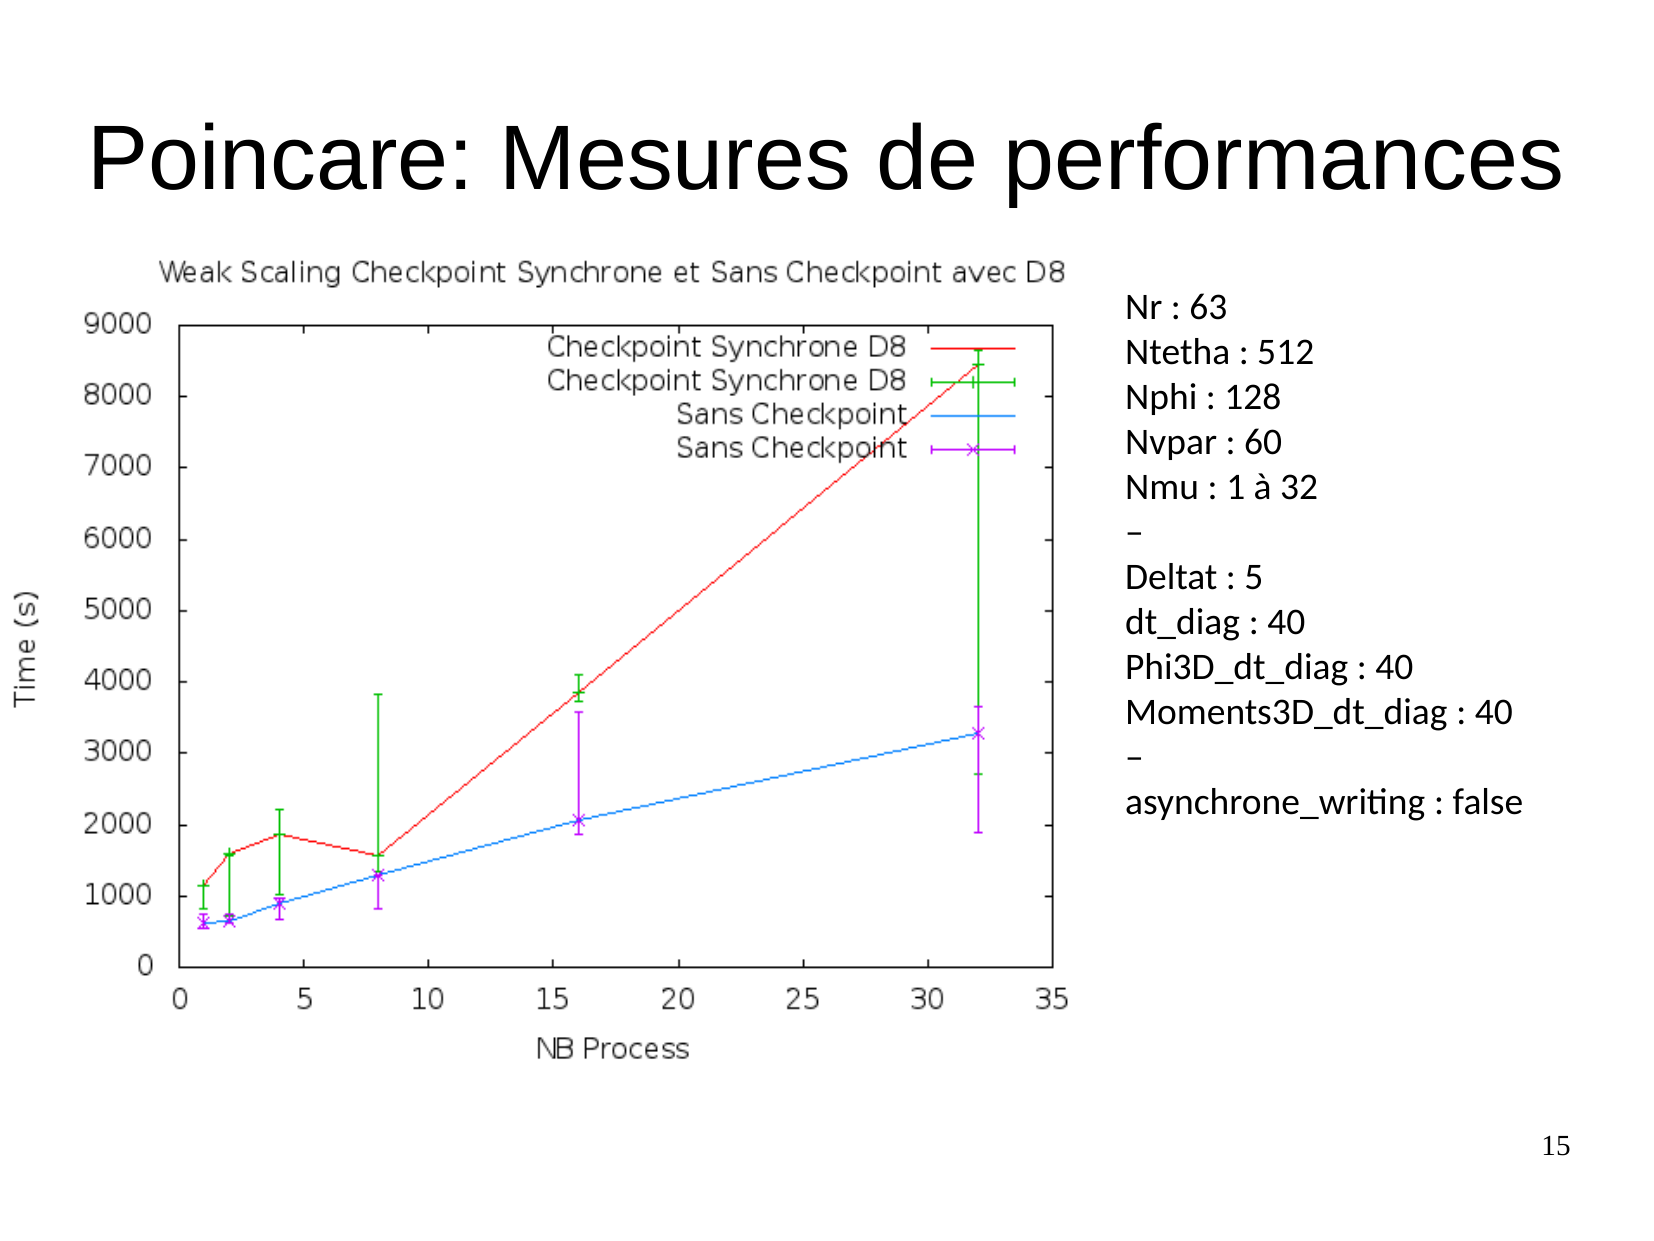

Nr : 63
Ntetha : 512
Nphi : 128
Nvpar : 60
–
Deltat : 5
dt_diag : 40
Phi3D_dt_diag : 40
Moments3D_dt_diag : 40
–
asynchrone_writing : false
# Poincare: Mesures de performances
Nr : 63
Ntetha : 512
Nphi : 128
Nvpar : 60
Nmu : 1 à 32
–
Deltat : 5
dt_diag : 40
Phi3D_dt_diag : 40
Moments3D_dt_diag : 40
–
asynchrone_writing : false
15